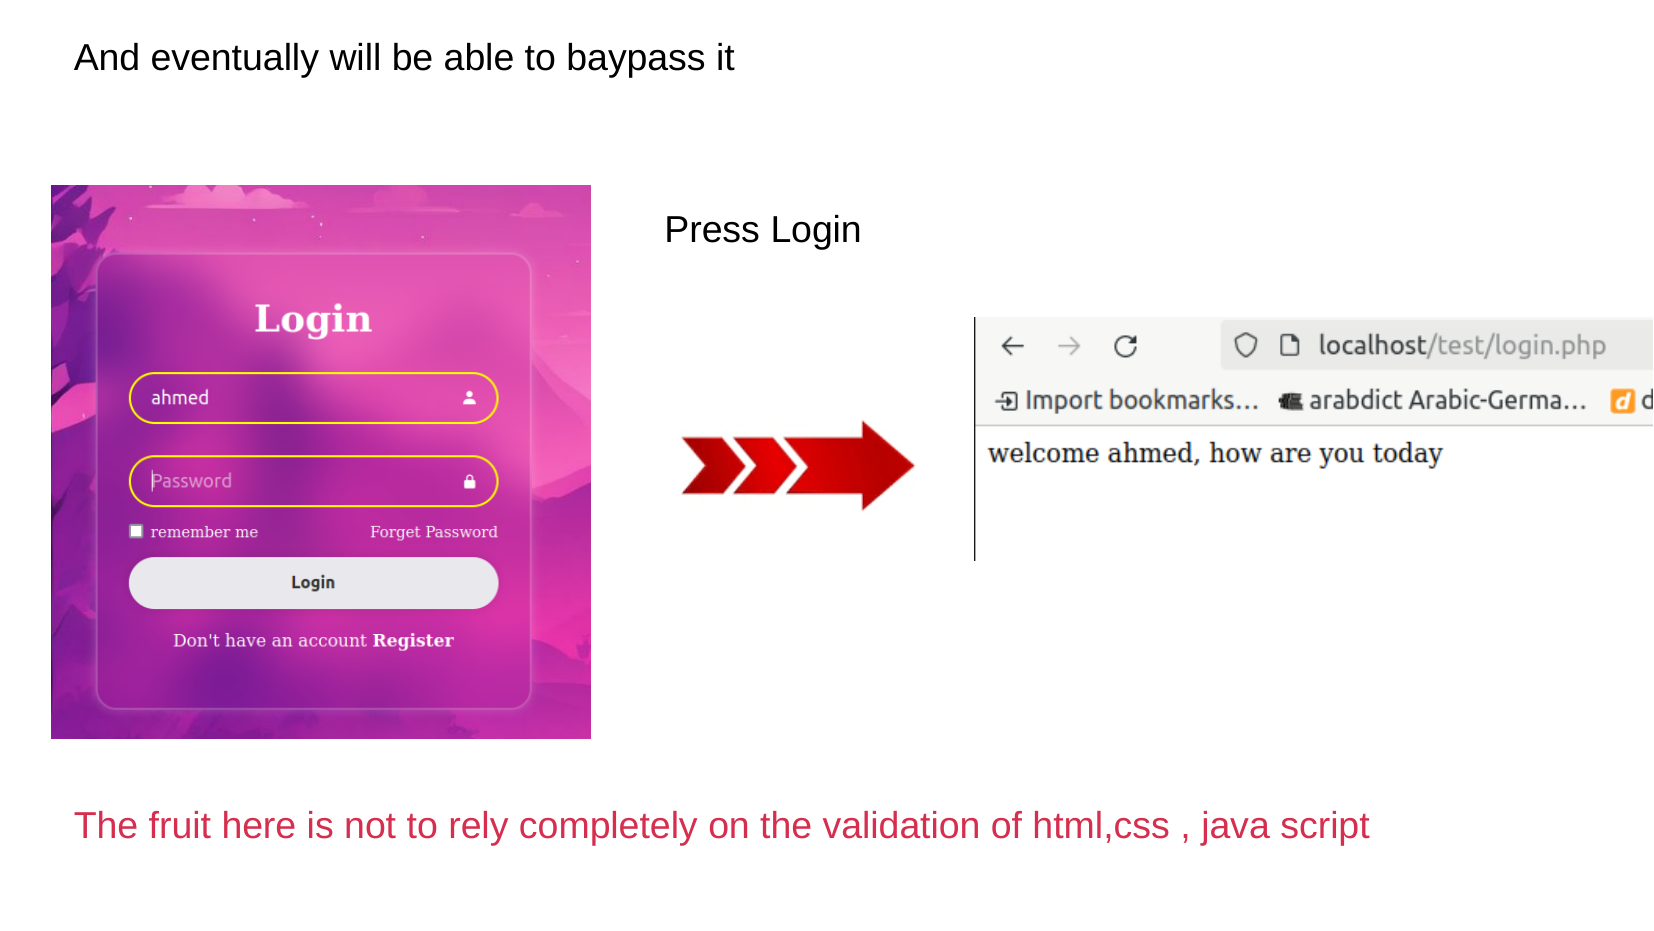

And eventually will be able to baypass it
Press Login
The fruit here is not to rely completely on the validation of html,css , java script